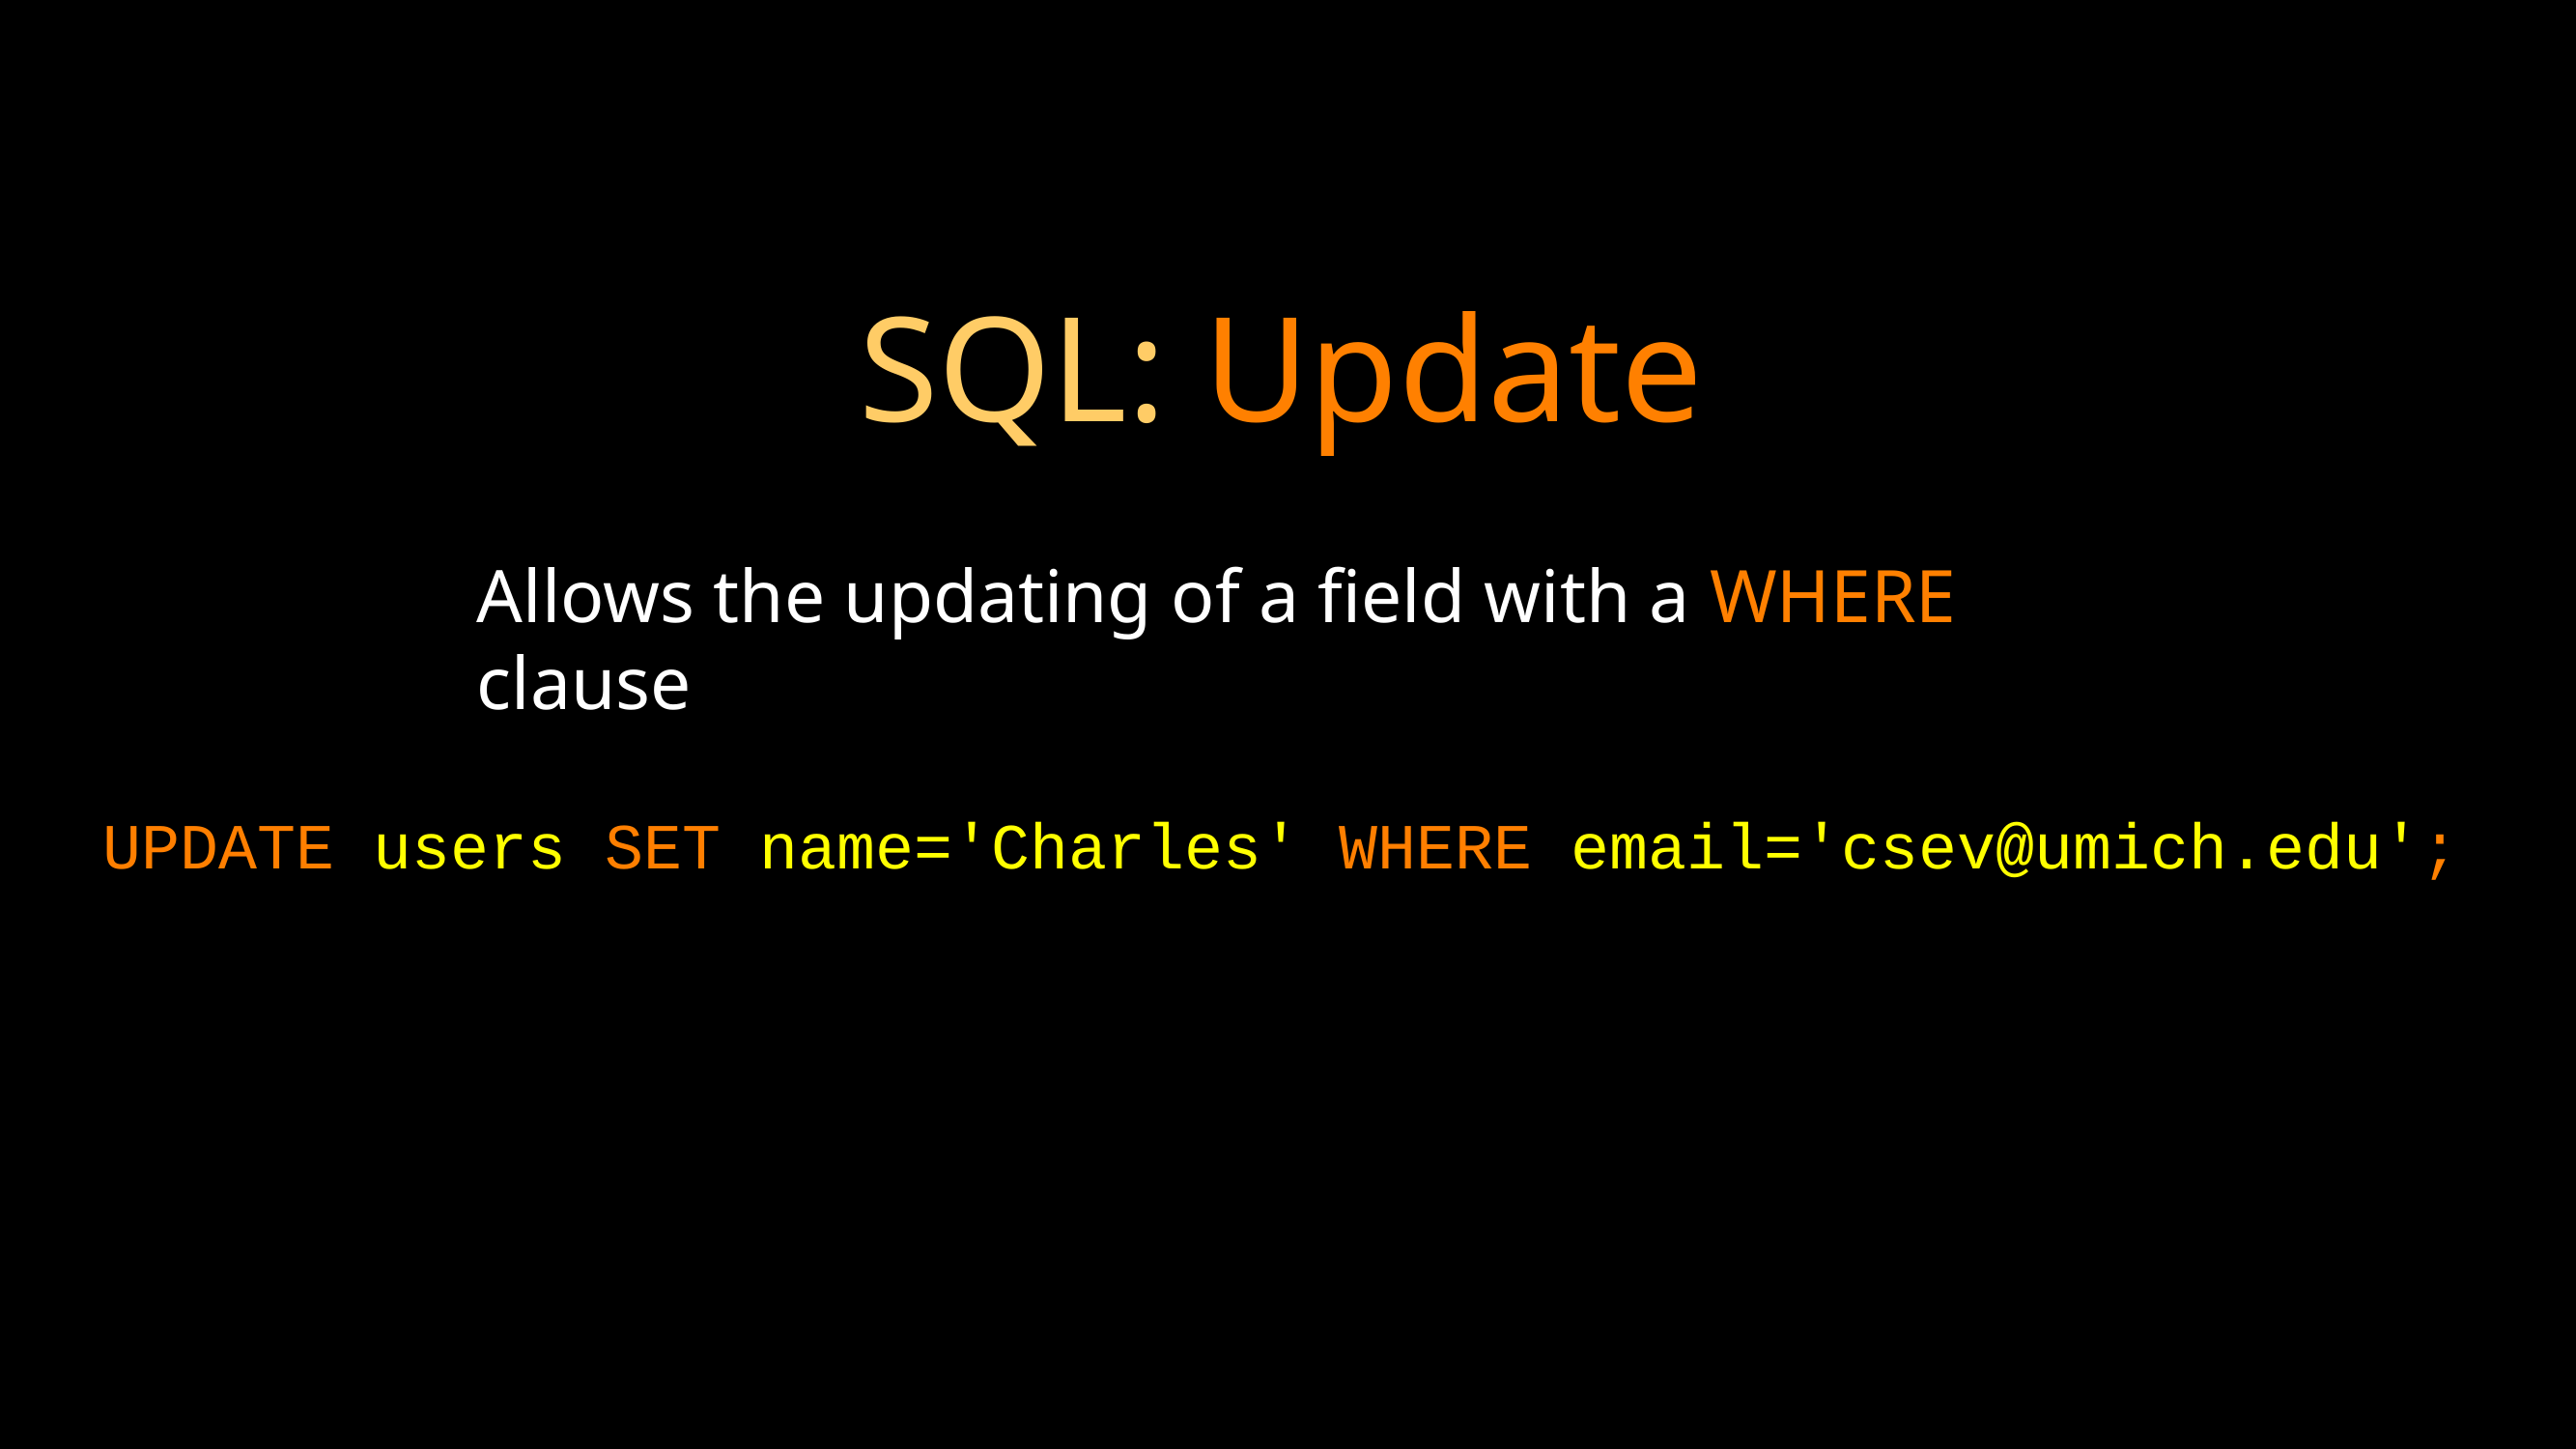

# SQL: Update
Allows the updating of a field with a WHERE clause
UPDATE users SET name='Charles' WHERE email='csev@umich.edu';